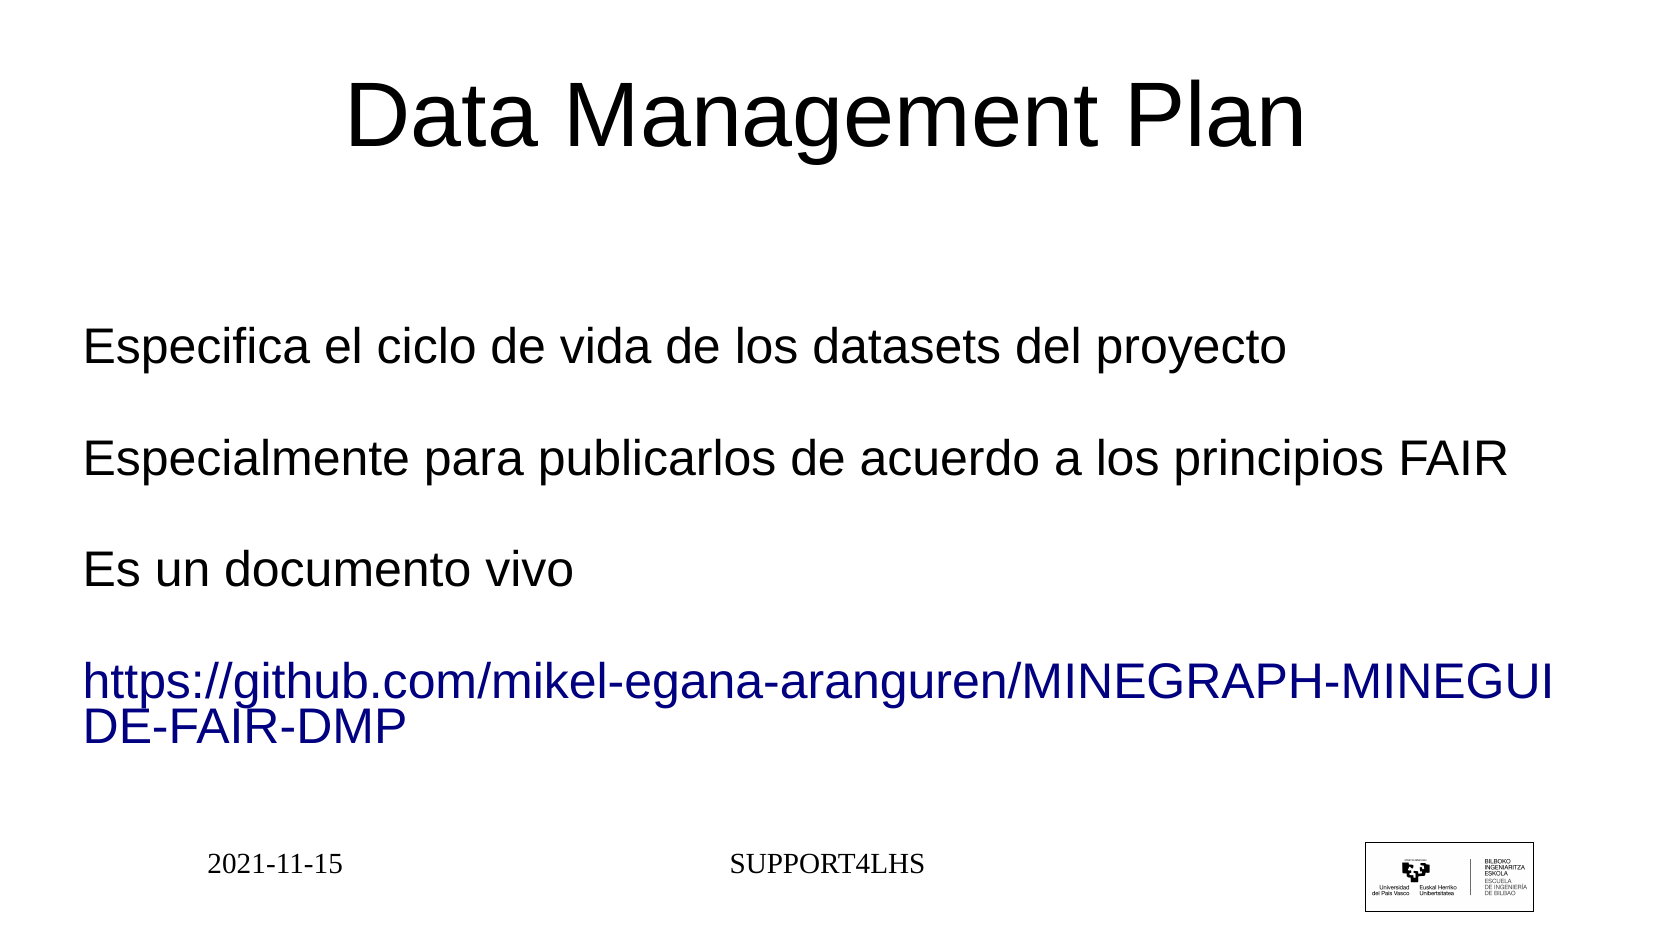

# Data Management Plan
Especifica el ciclo de vida de los datasets del proyecto
Especialmente para publicarlos de acuerdo a los principios FAIR
Es un documento vivo
https://github.com/mikel-egana-aranguren/MINEGRAPH-MINEGUIDE-FAIR-DMP